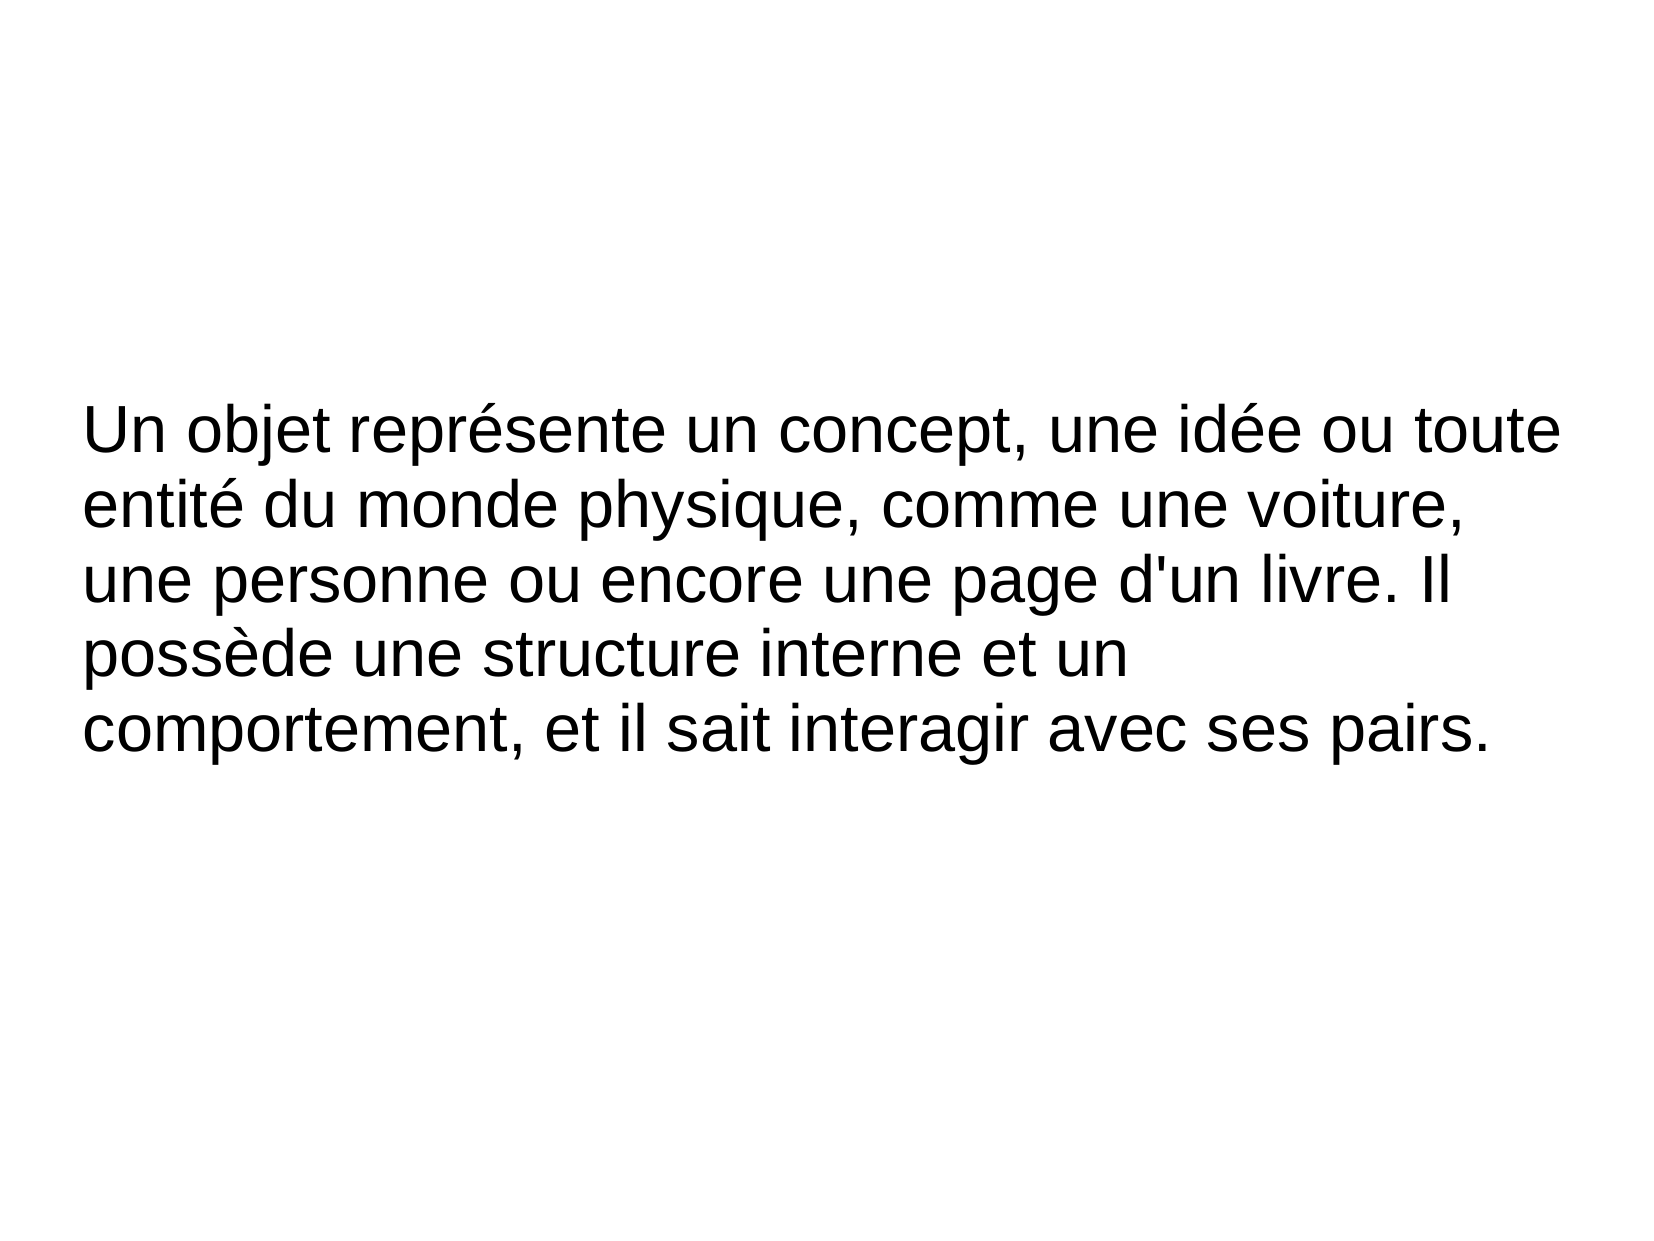

# Un objet représente un concept, une idée ou toute entité du monde physique, comme une voiture, une personne ou encore une page d'un livre. Il possède une structure interne et un comportement, et il sait interagir avec ses pairs.